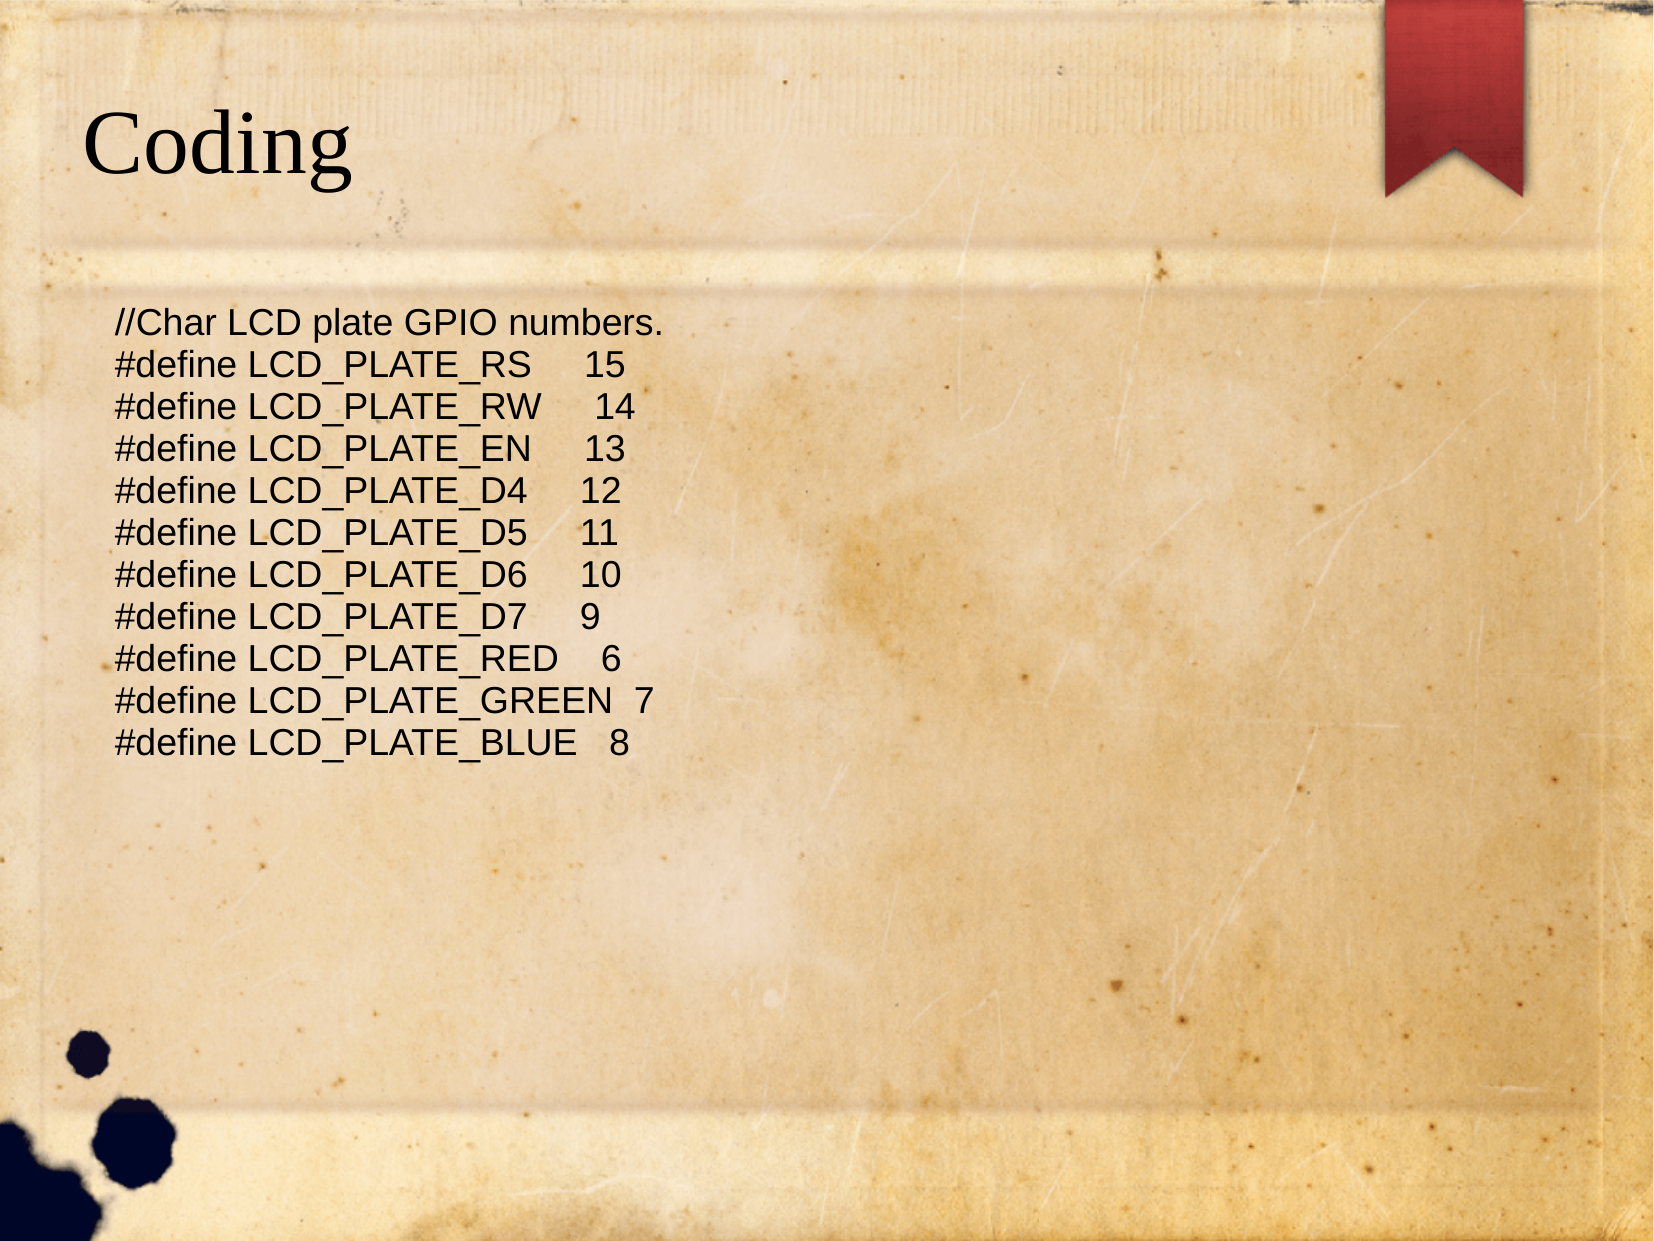

# Coding
//Char LCD plate GPIO numbers.
#define LCD_PLATE_RS 15
#define LCD_PLATE_RW 14
#define LCD_PLATE_EN 13
#define LCD_PLATE_D4 12
#define LCD_PLATE_D5 11
#define LCD_PLATE_D6 10
#define LCD_PLATE_D7 9
#define LCD_PLATE_RED 6
#define LCD_PLATE_GREEN 7
#define LCD_PLATE_BLUE 8